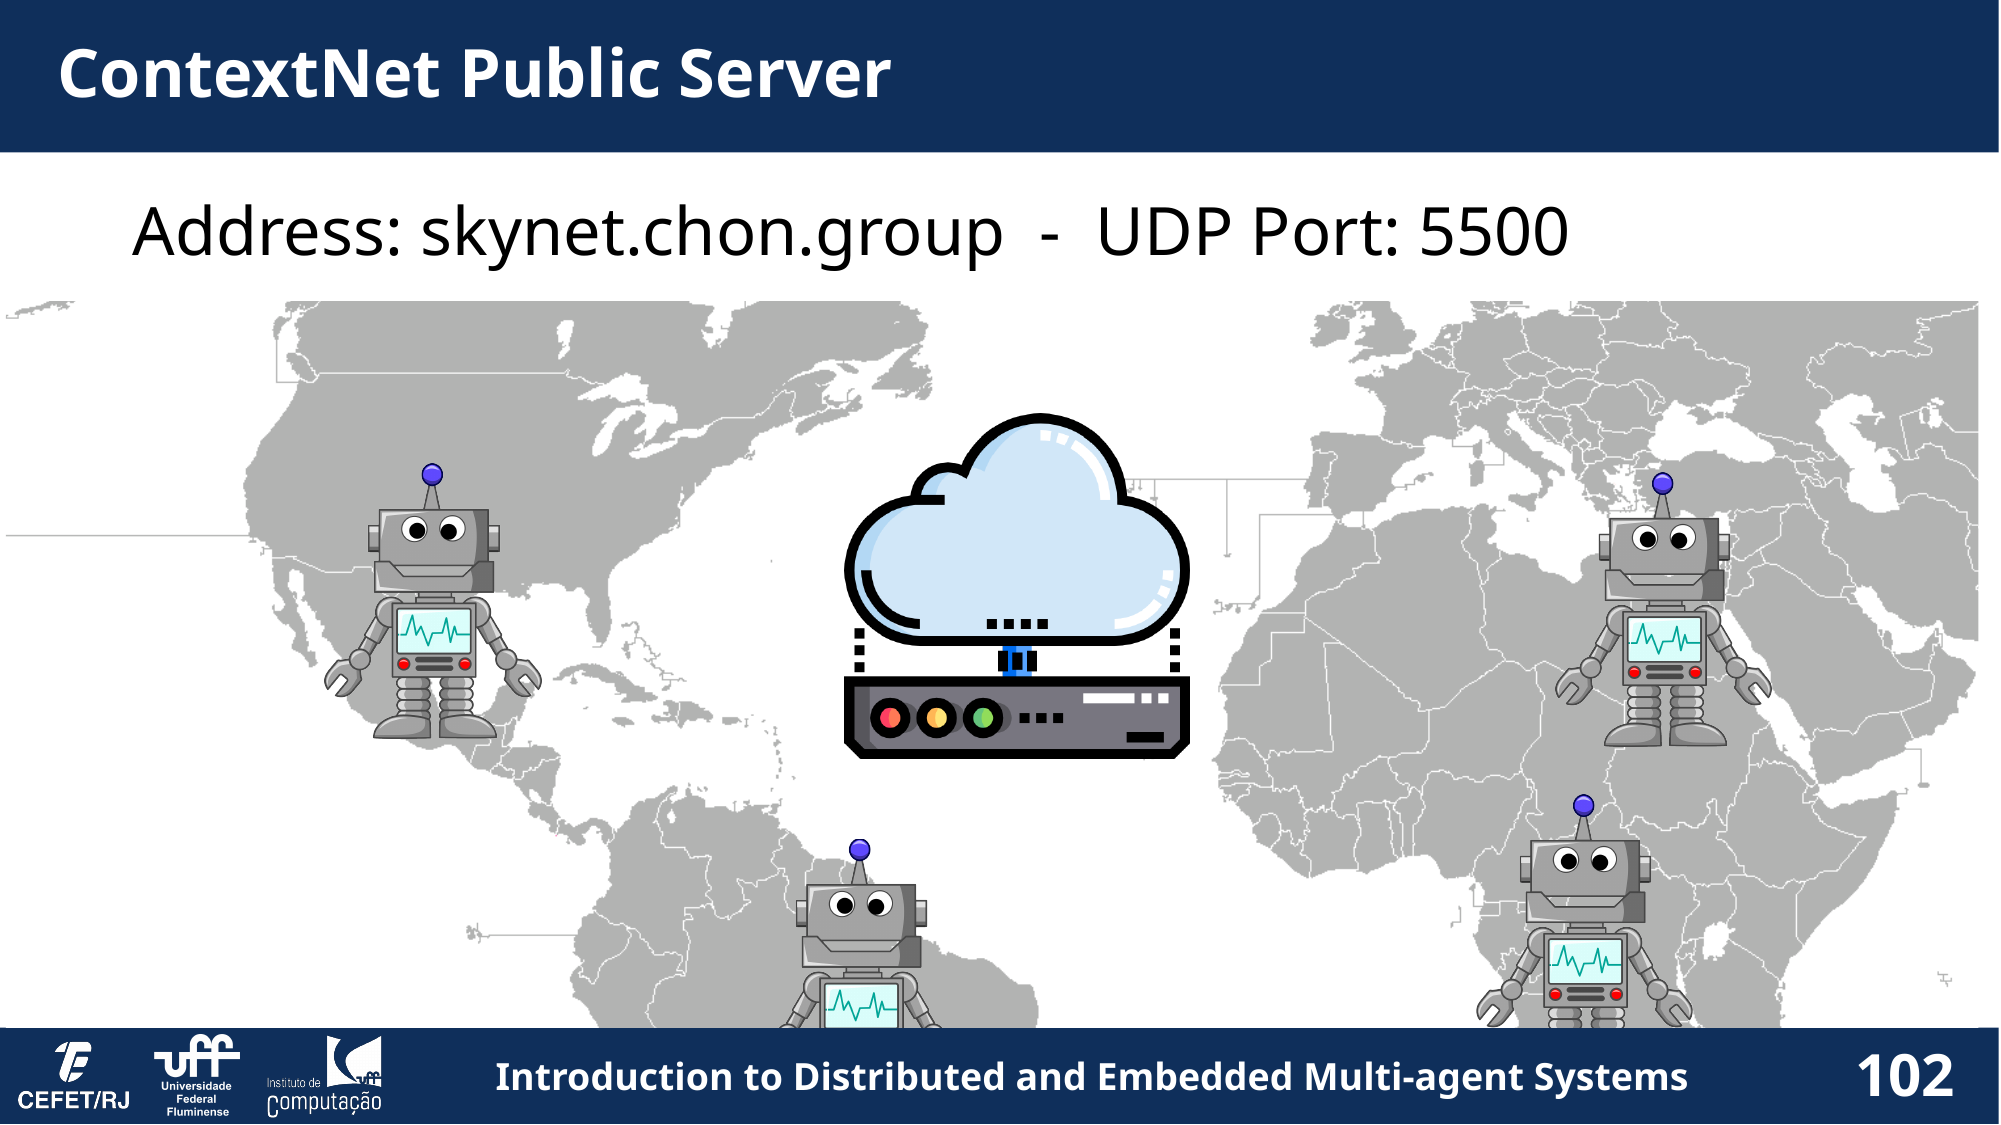

ContextNet Public Server
Address: skynet.chon.group - UDP Port: 5500